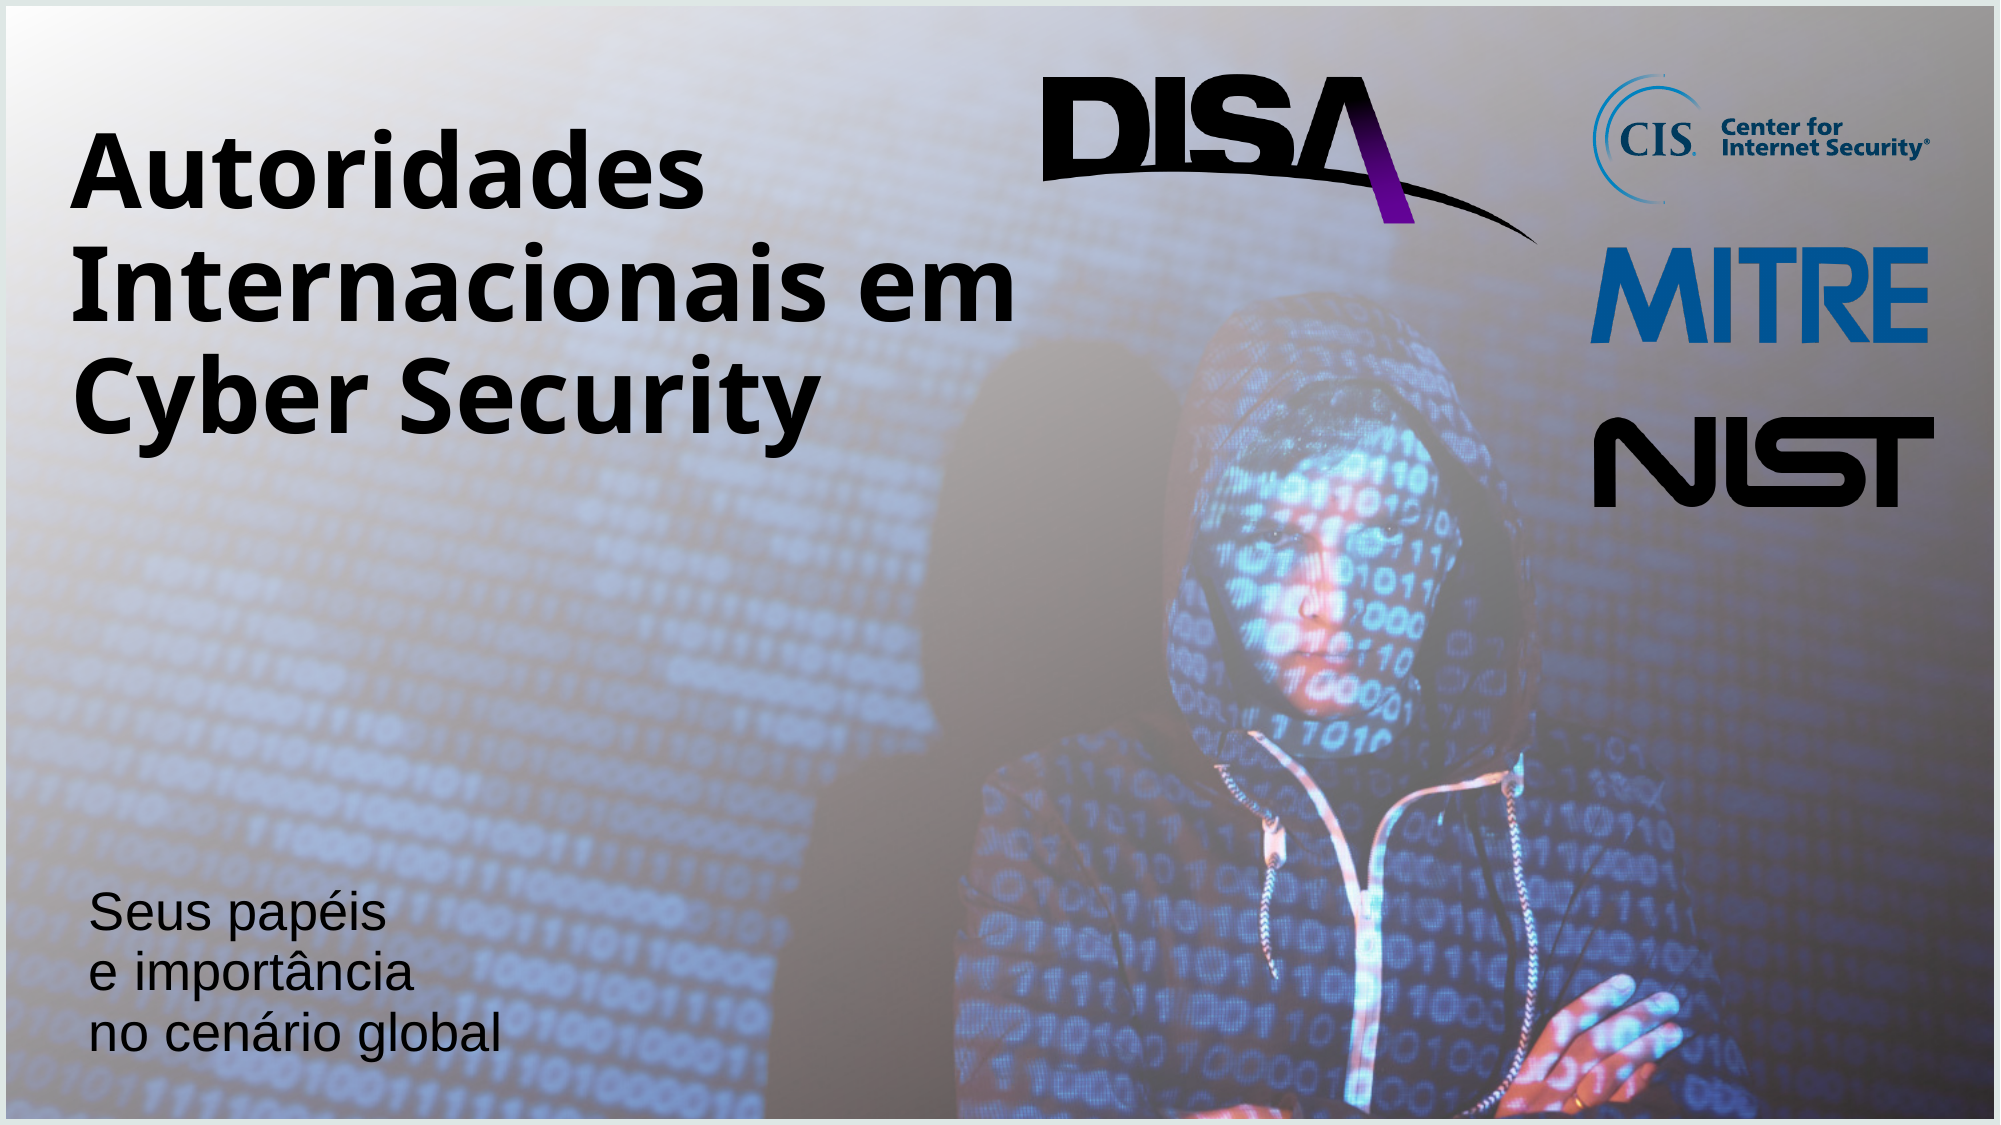

# Autoridades Internacionais em Cyber Security
Seus papéis
e importância
no cenário global